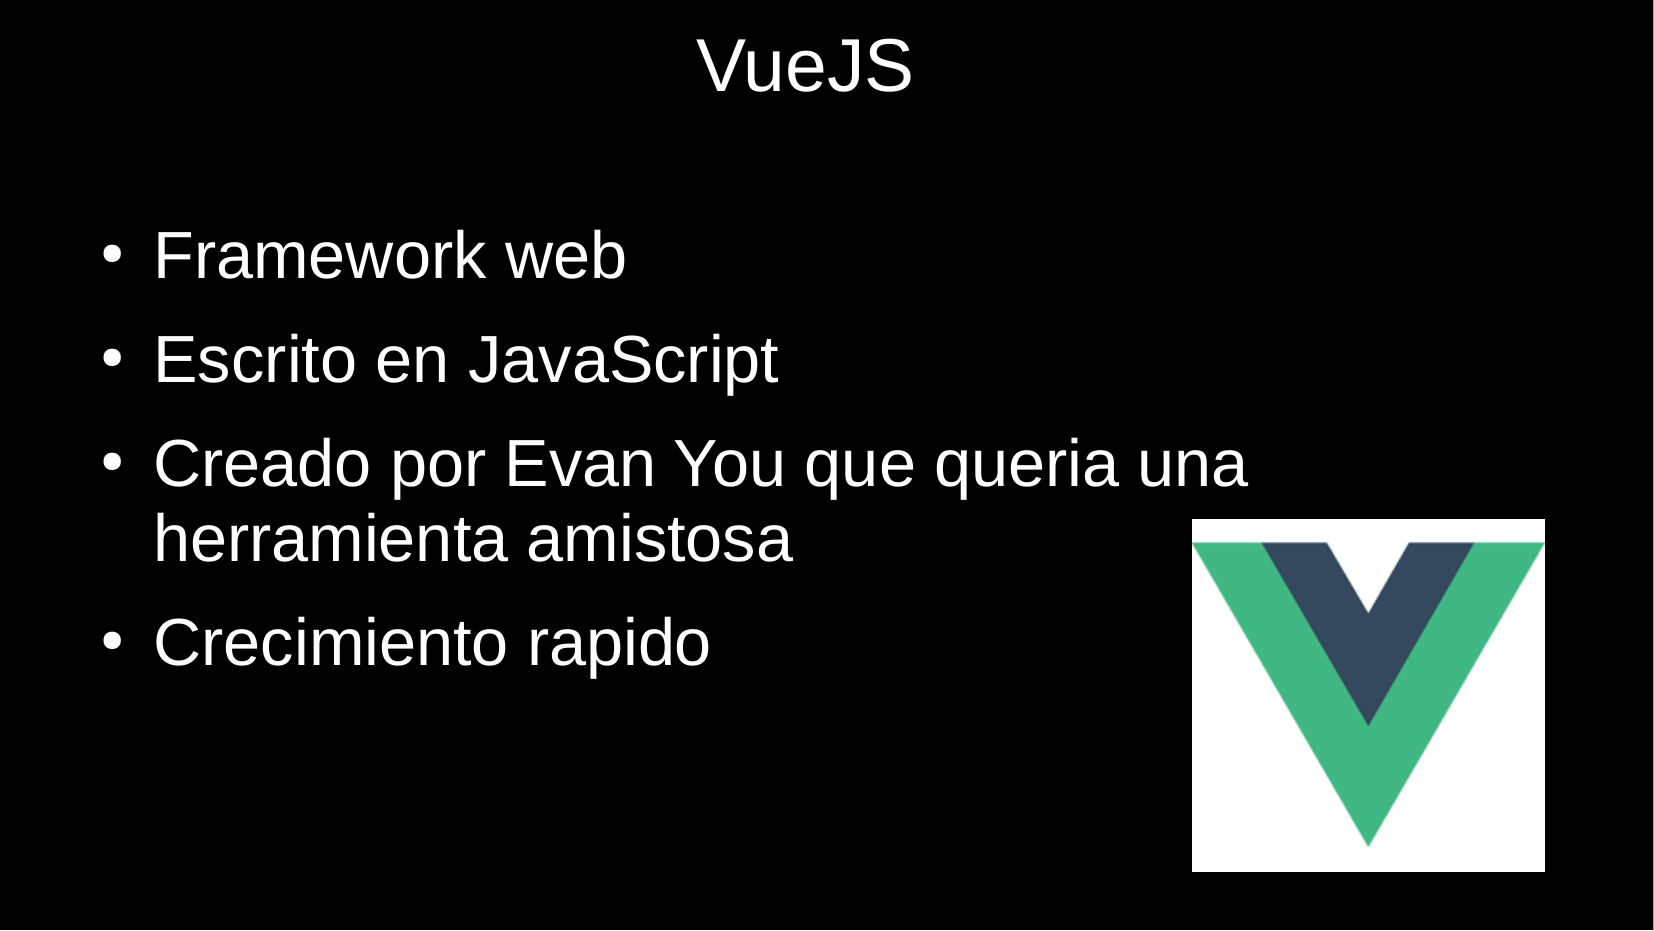

# VueJS
Framework web
Escrito en JavaScript
Creado por Evan You que queria una herramienta amistosa
Crecimiento rapido